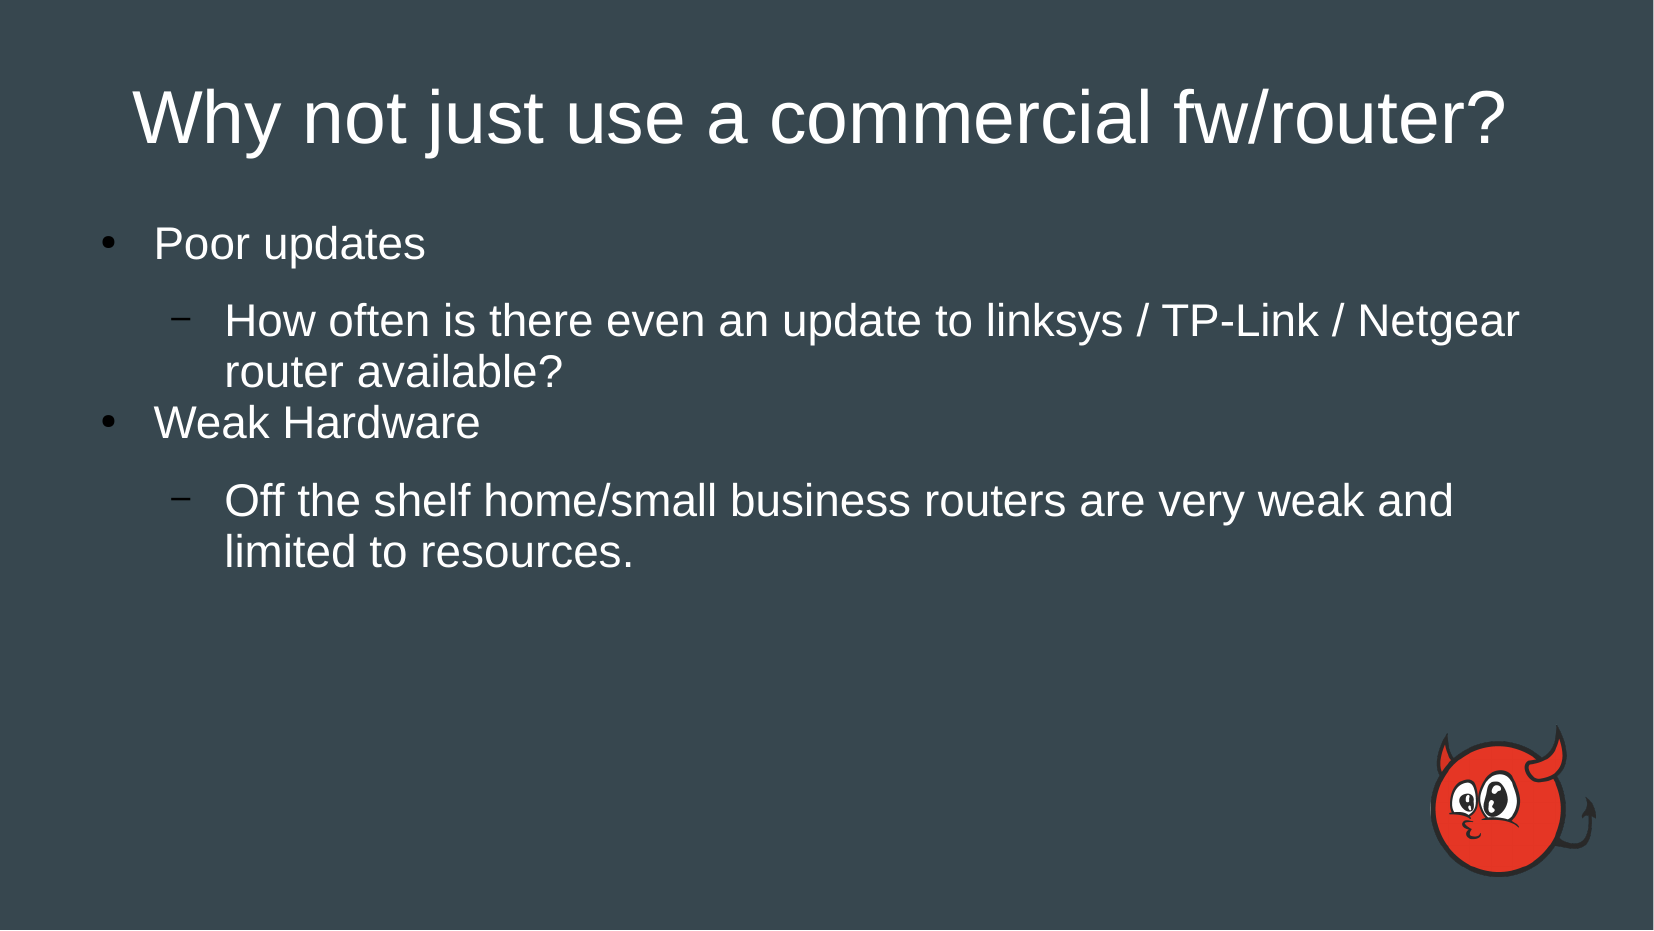

# Why not just use a commercial fw/router?
Poor updates
How often is there even an update to linksys / TP-Link / Netgear router available?
Weak Hardware
Off the shelf home/small business routers are very weak and limited to resources.